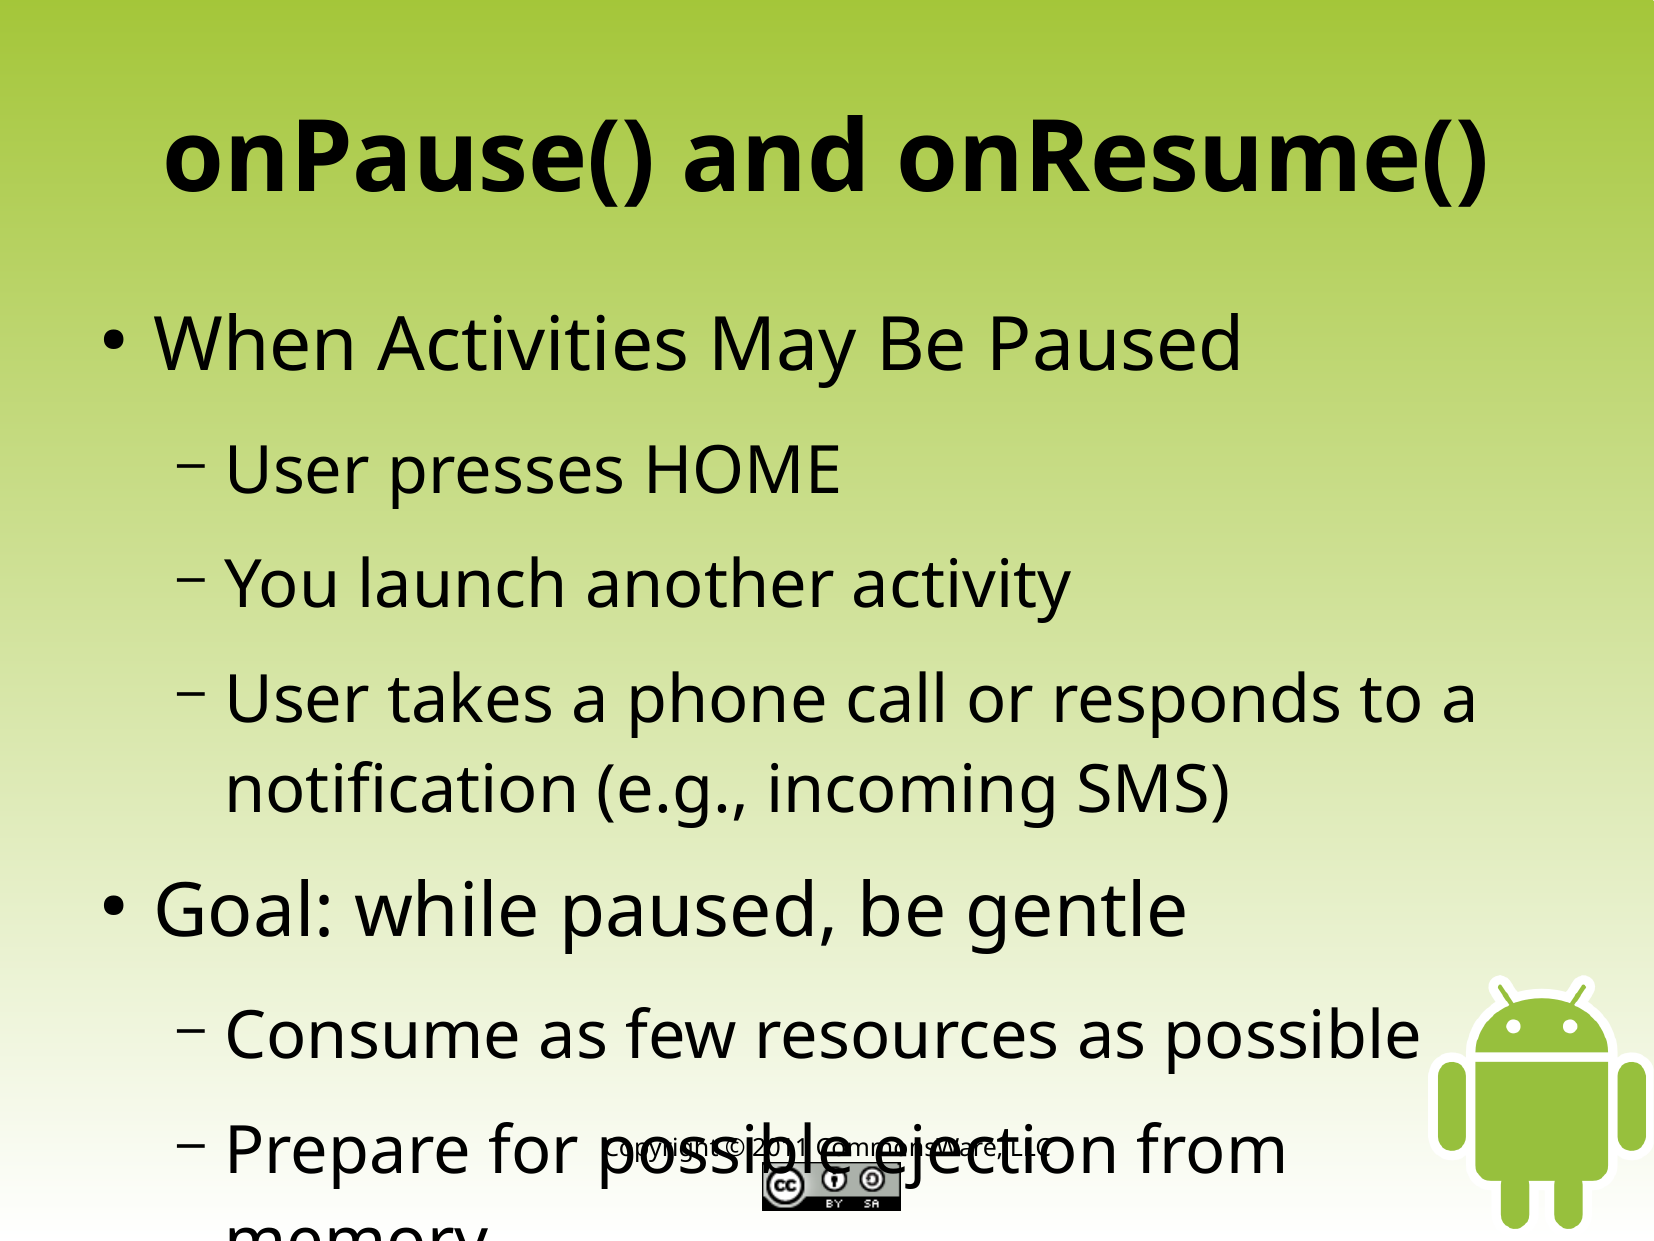

# onPause() and onResume()
When Activities May Be Paused
User presses HOME
You launch another activity
User takes a phone call or responds to a notification (e.g., incoming SMS)
Goal: while paused, be gentle
Consume as few resources as possible
Prepare for possible ejection from memory